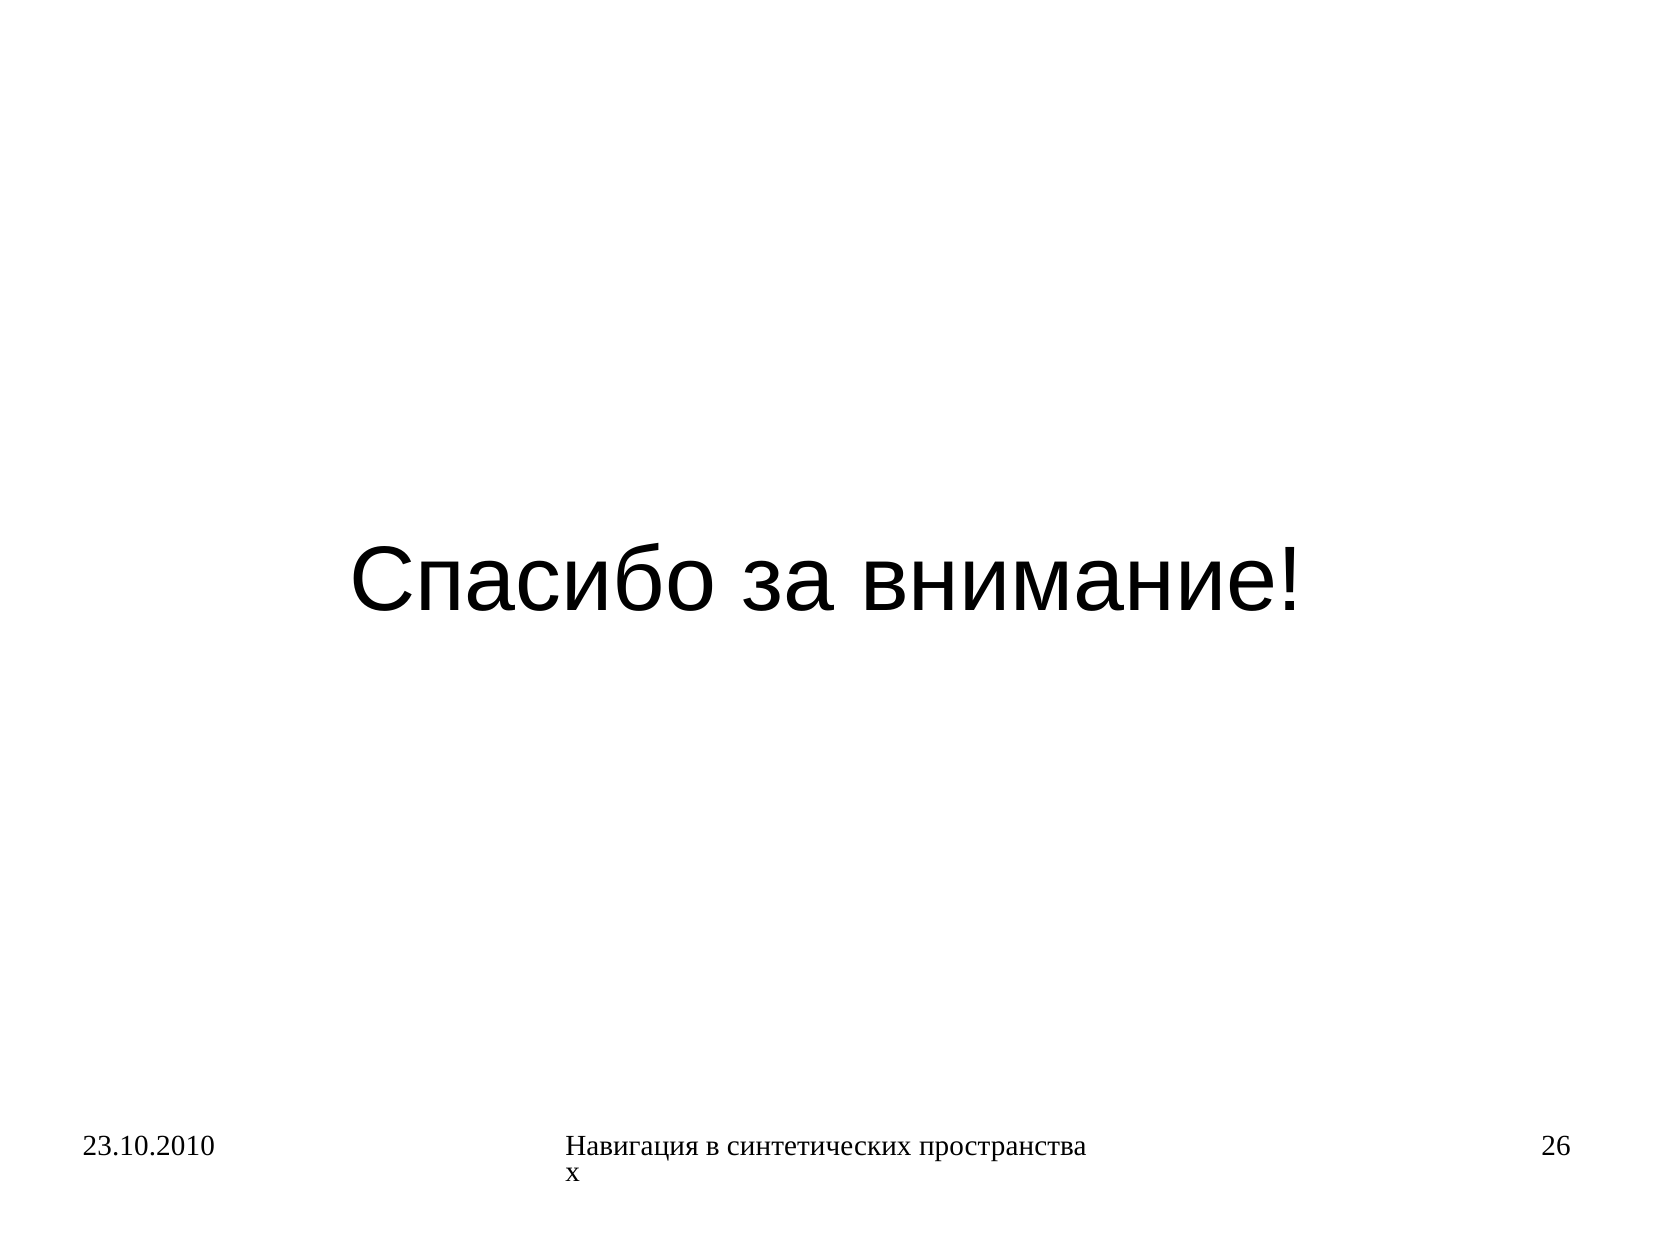

# Спасибо за внимание!
23.10.2010
Навигация в синтетических пространствах
26